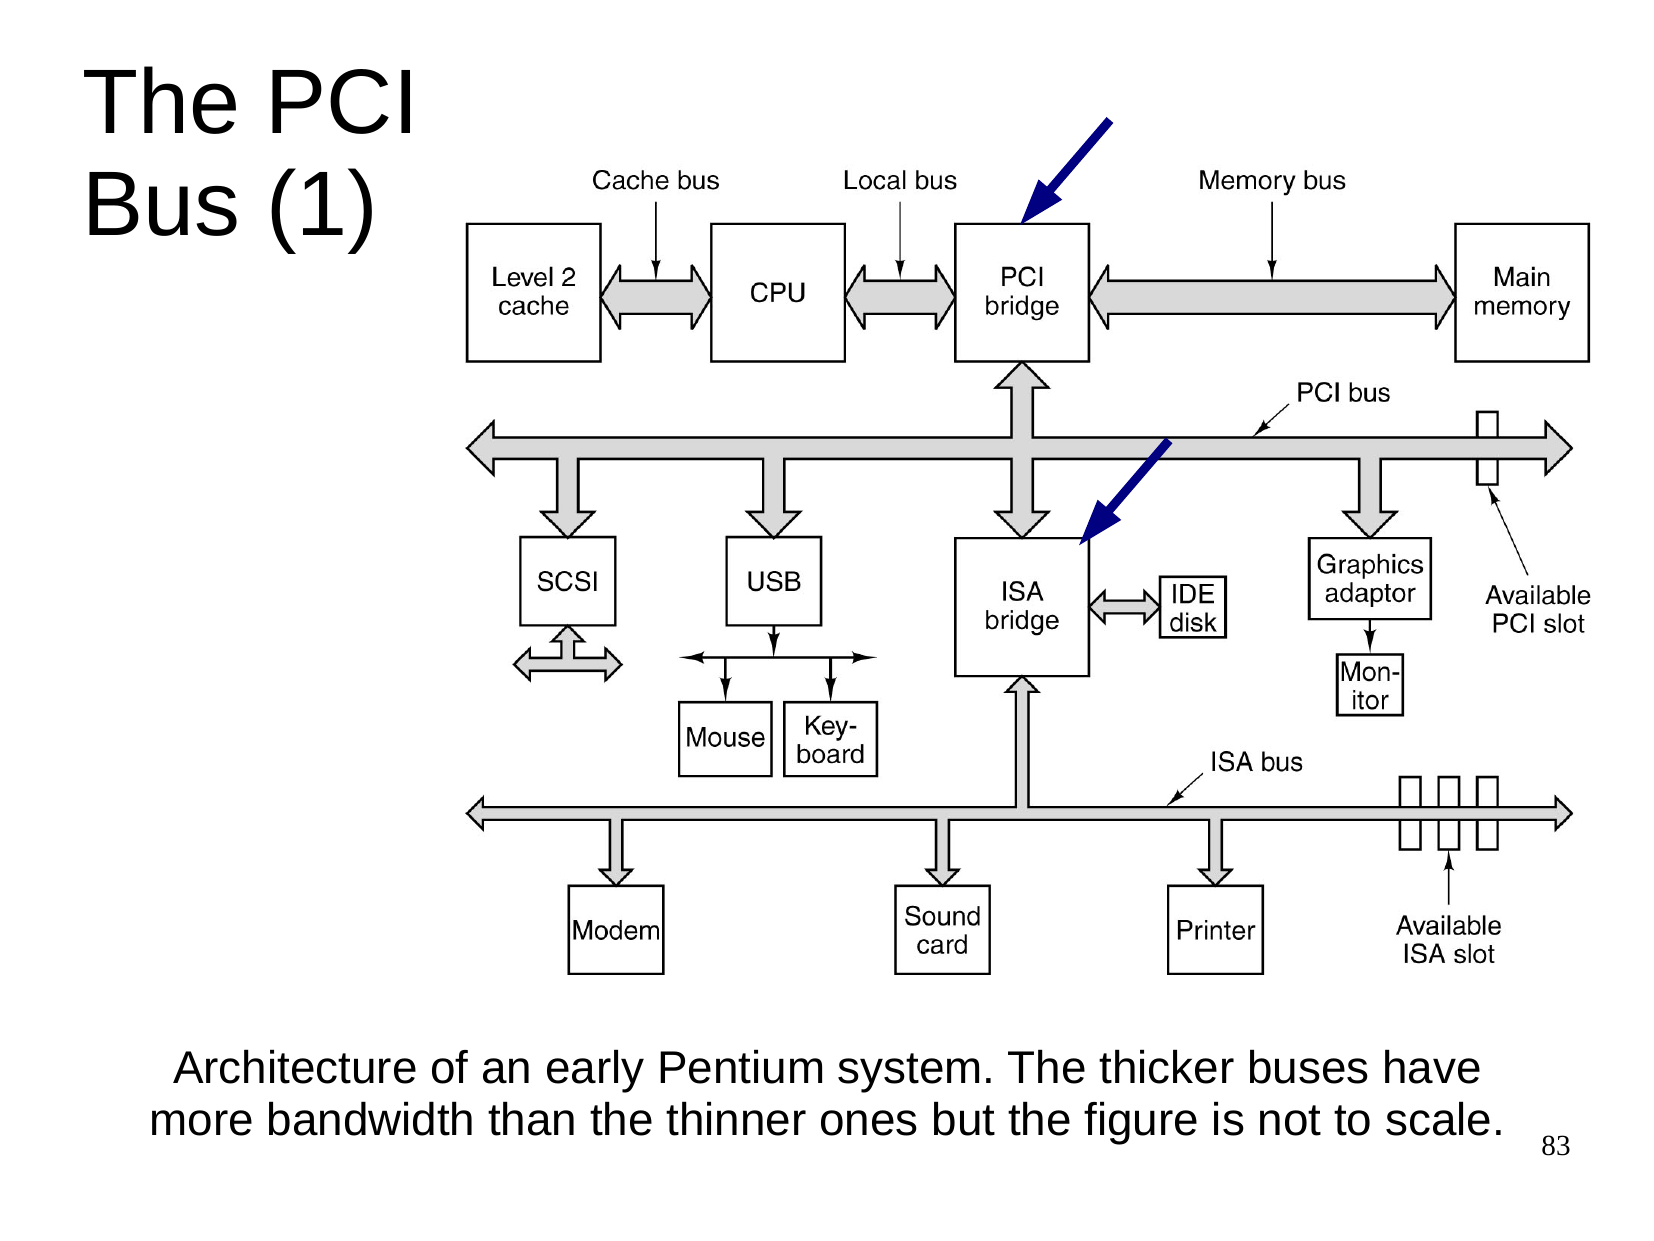

# The PCI Bus (1)
Architecture of an early Pentium system. The thicker buses have more bandwidth than the thinner ones but the figure is not to scale.
83